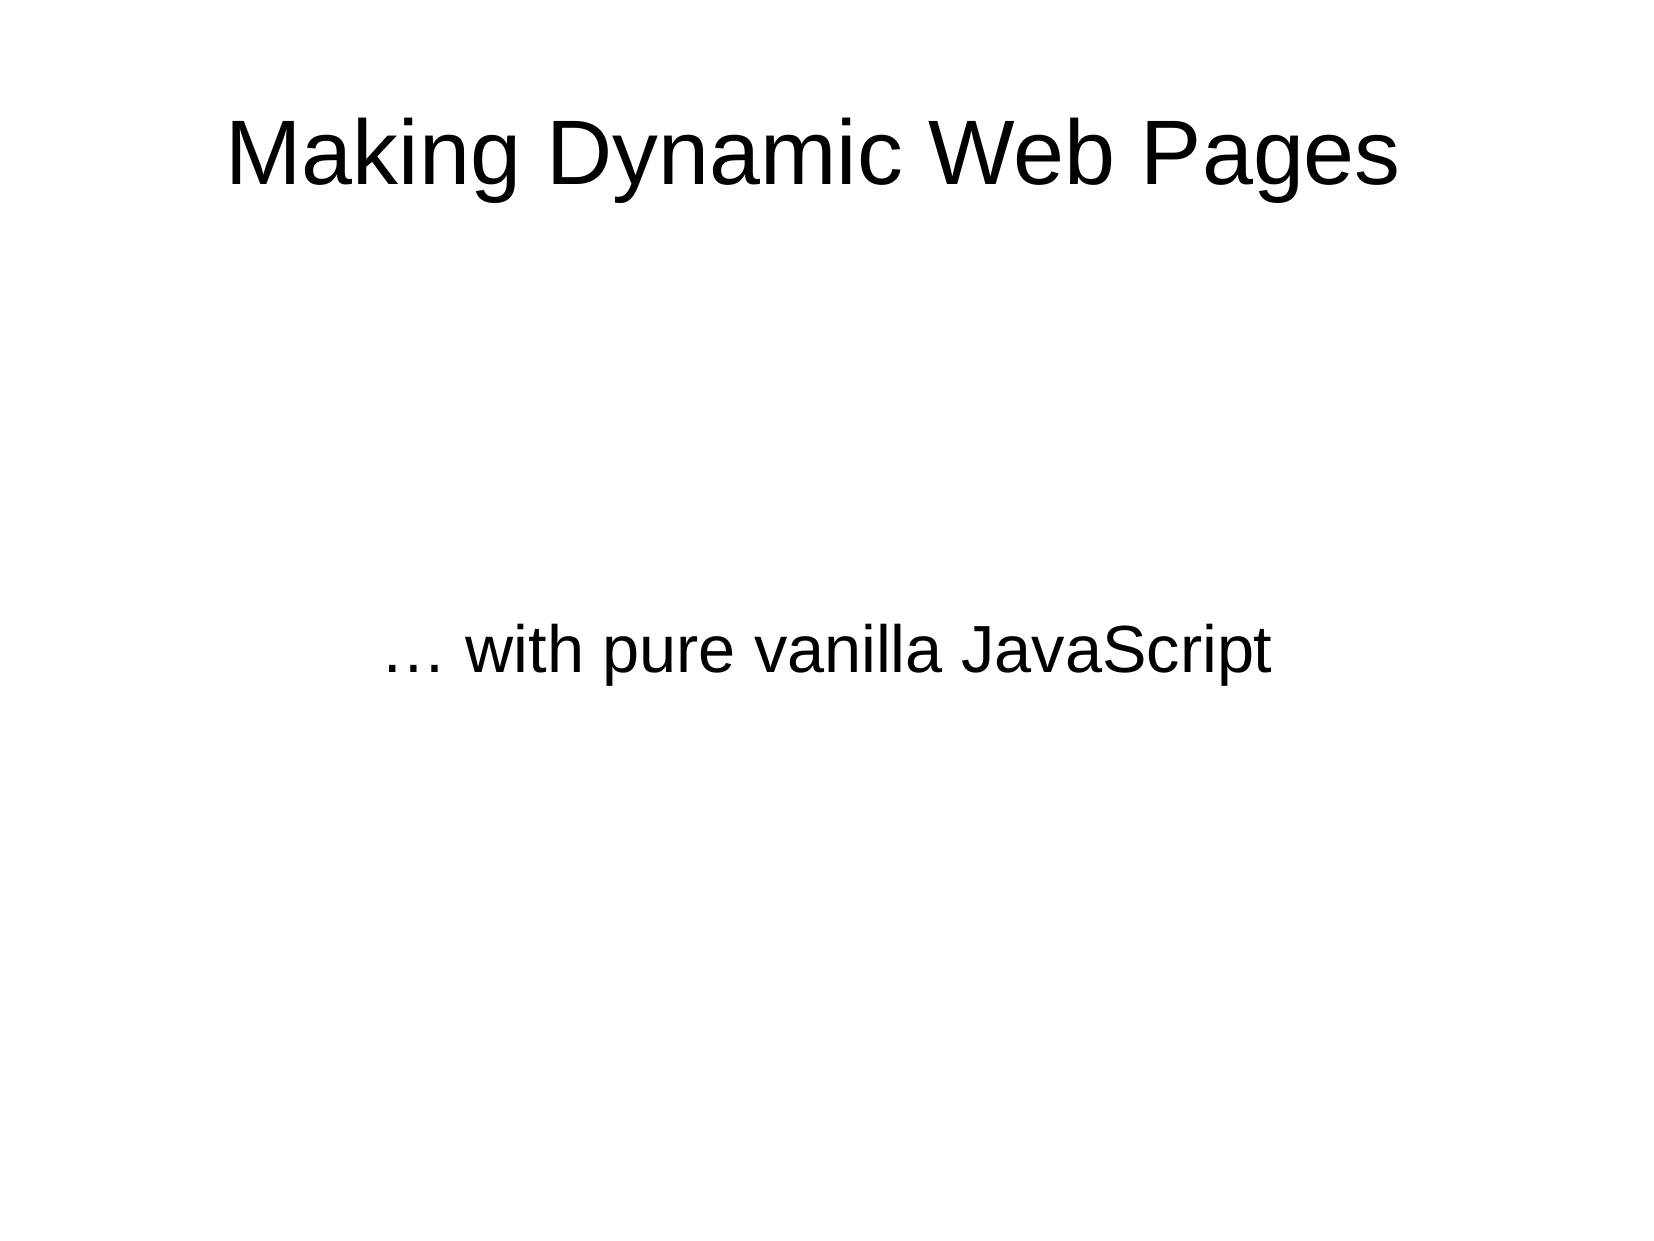

# Making Dynamic Web Pages
… with pure vanilla JavaScript